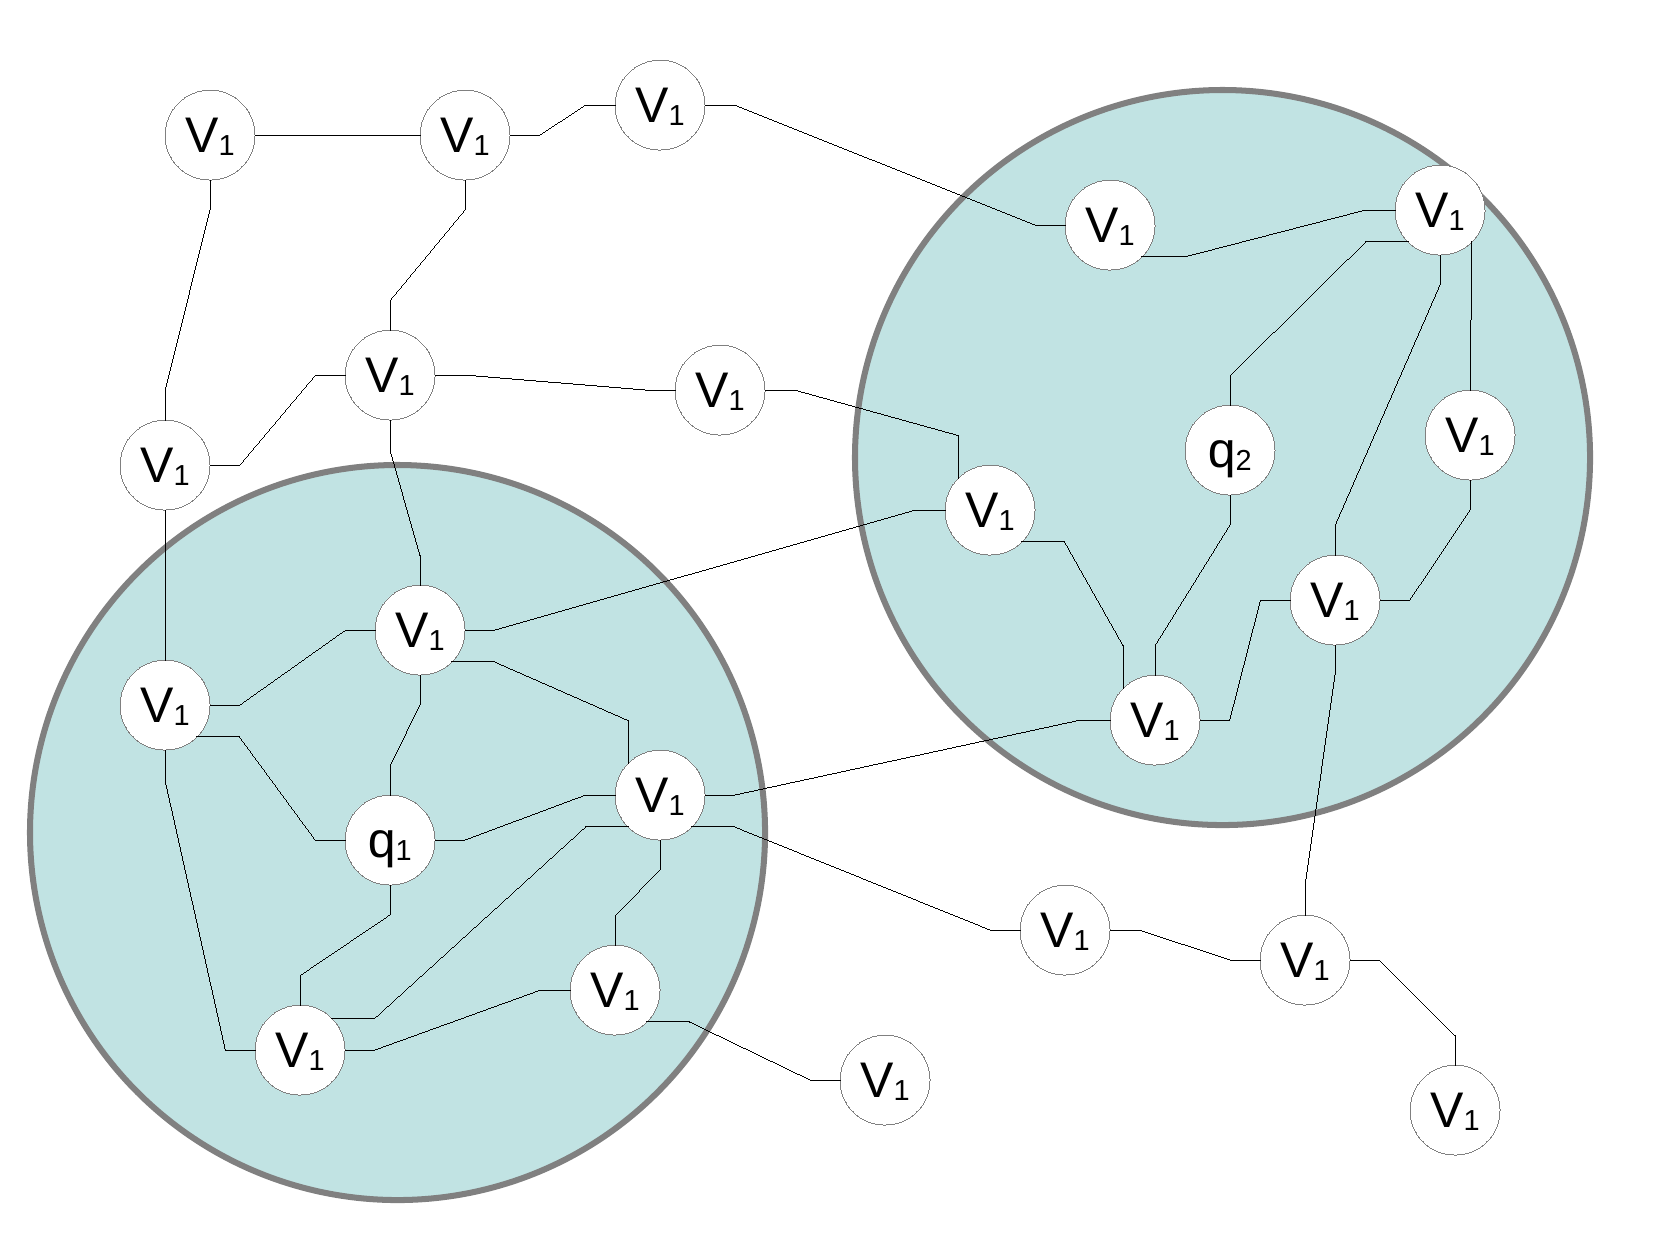

V1
V1
V1
V1
V1
V1
V1
V1
q2
V1
V1
V1
V1
V1
V1
V1
q1
V1
V1
V1
V1
V1
V1